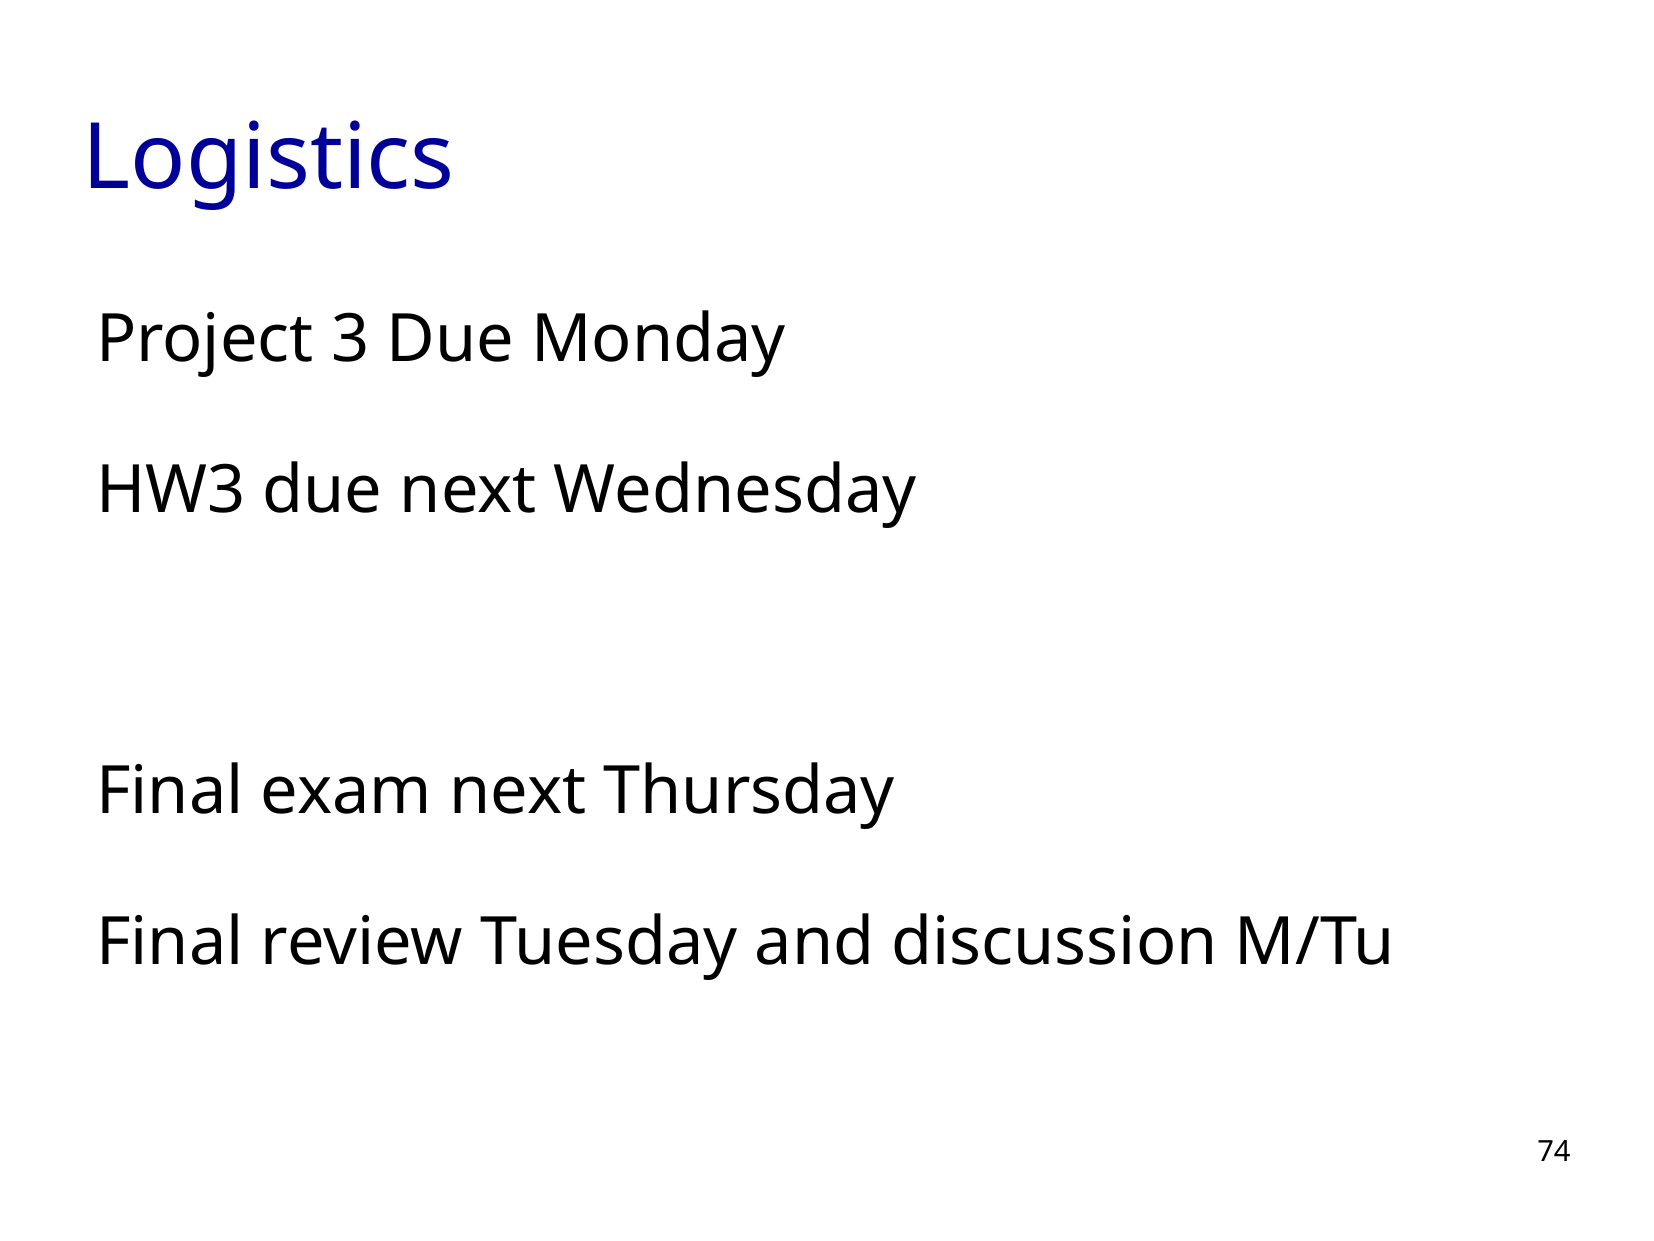

# Logistics
Project 3 Due Monday
HW3 due next Wednesday
Final exam next Thursday
Final review Tuesday and discussion M/Tu
74